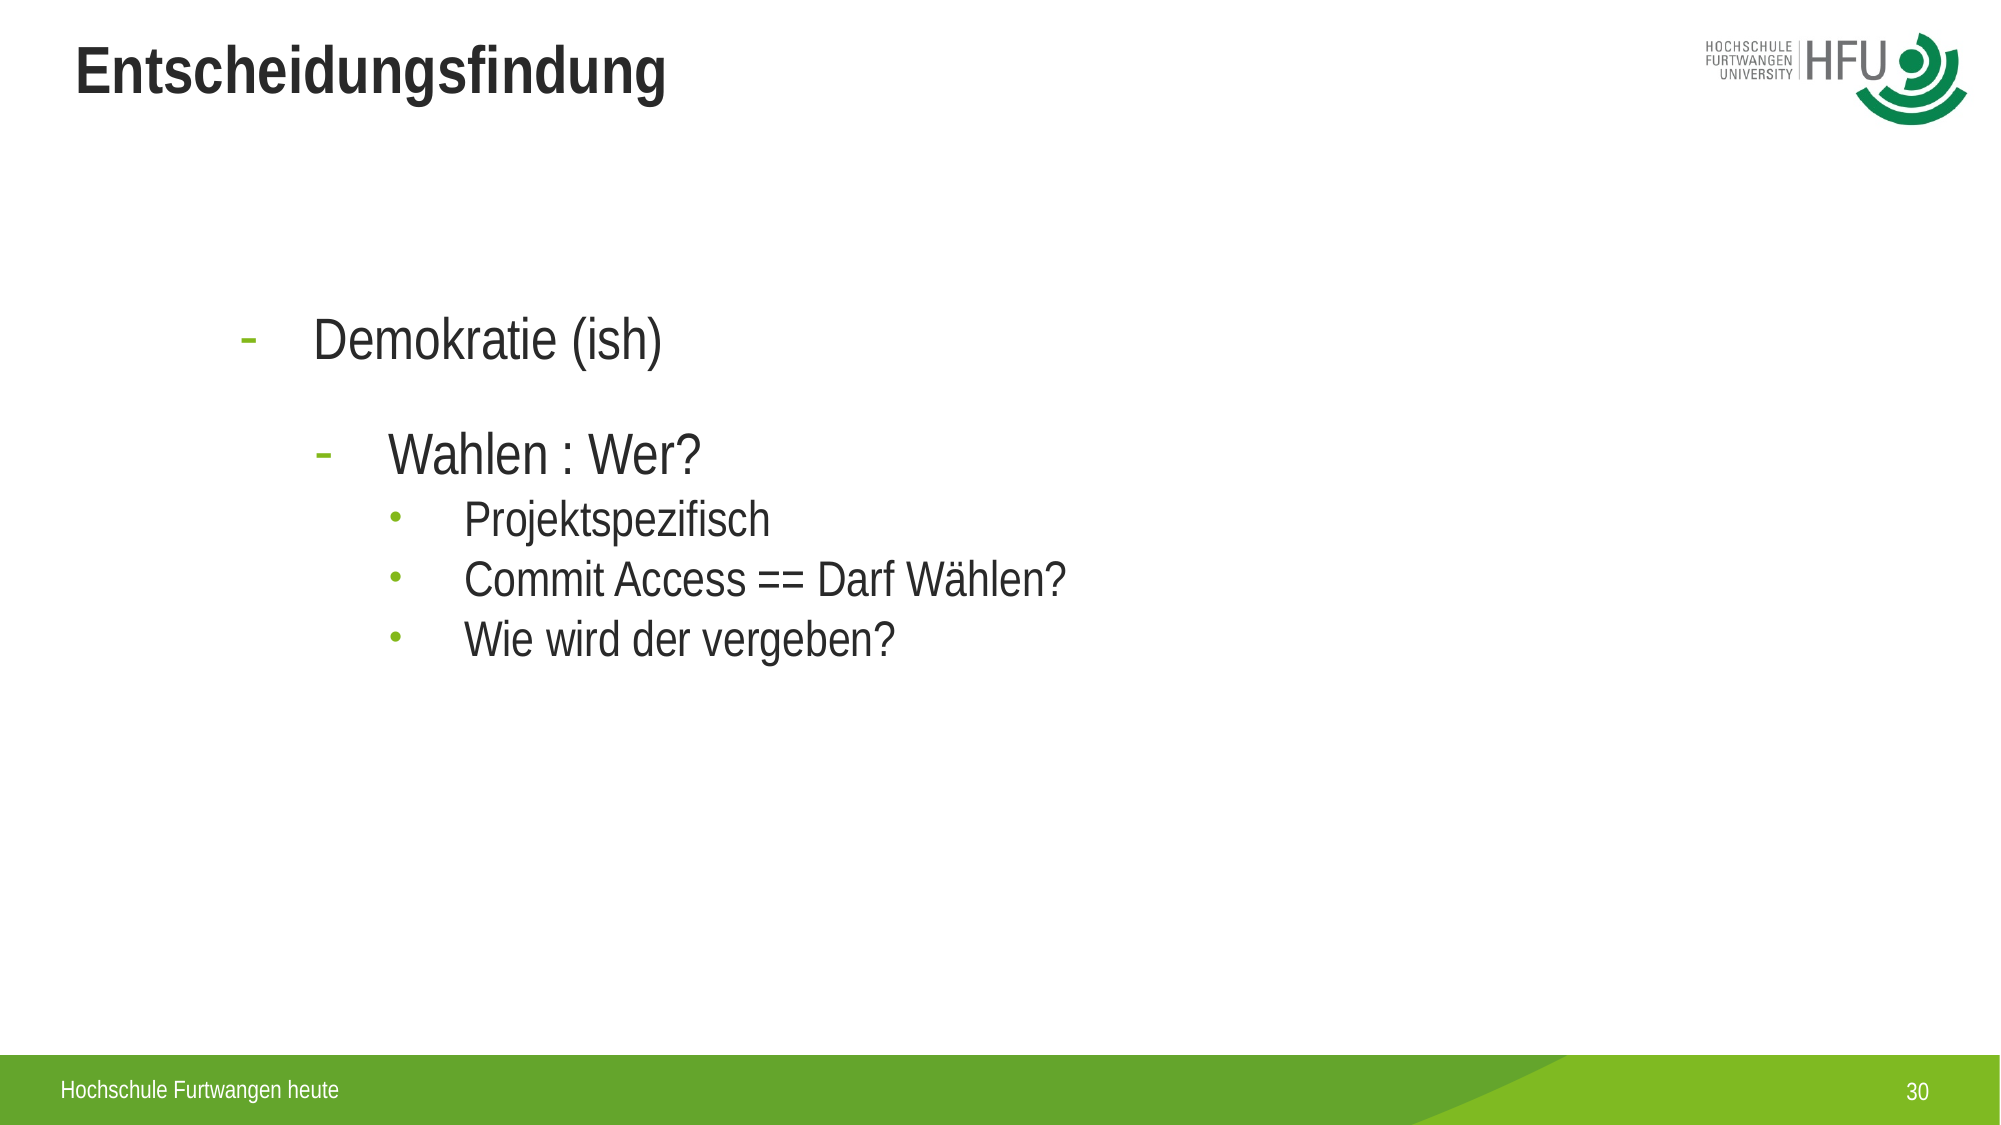

Entscheidungsfindung
Demokratie (ish)
Wahlen : Wer?
Projektspezifisch
Commit Access == Darf Wählen?
Wie wird der vergeben?
Hochschule Furtwangen heute